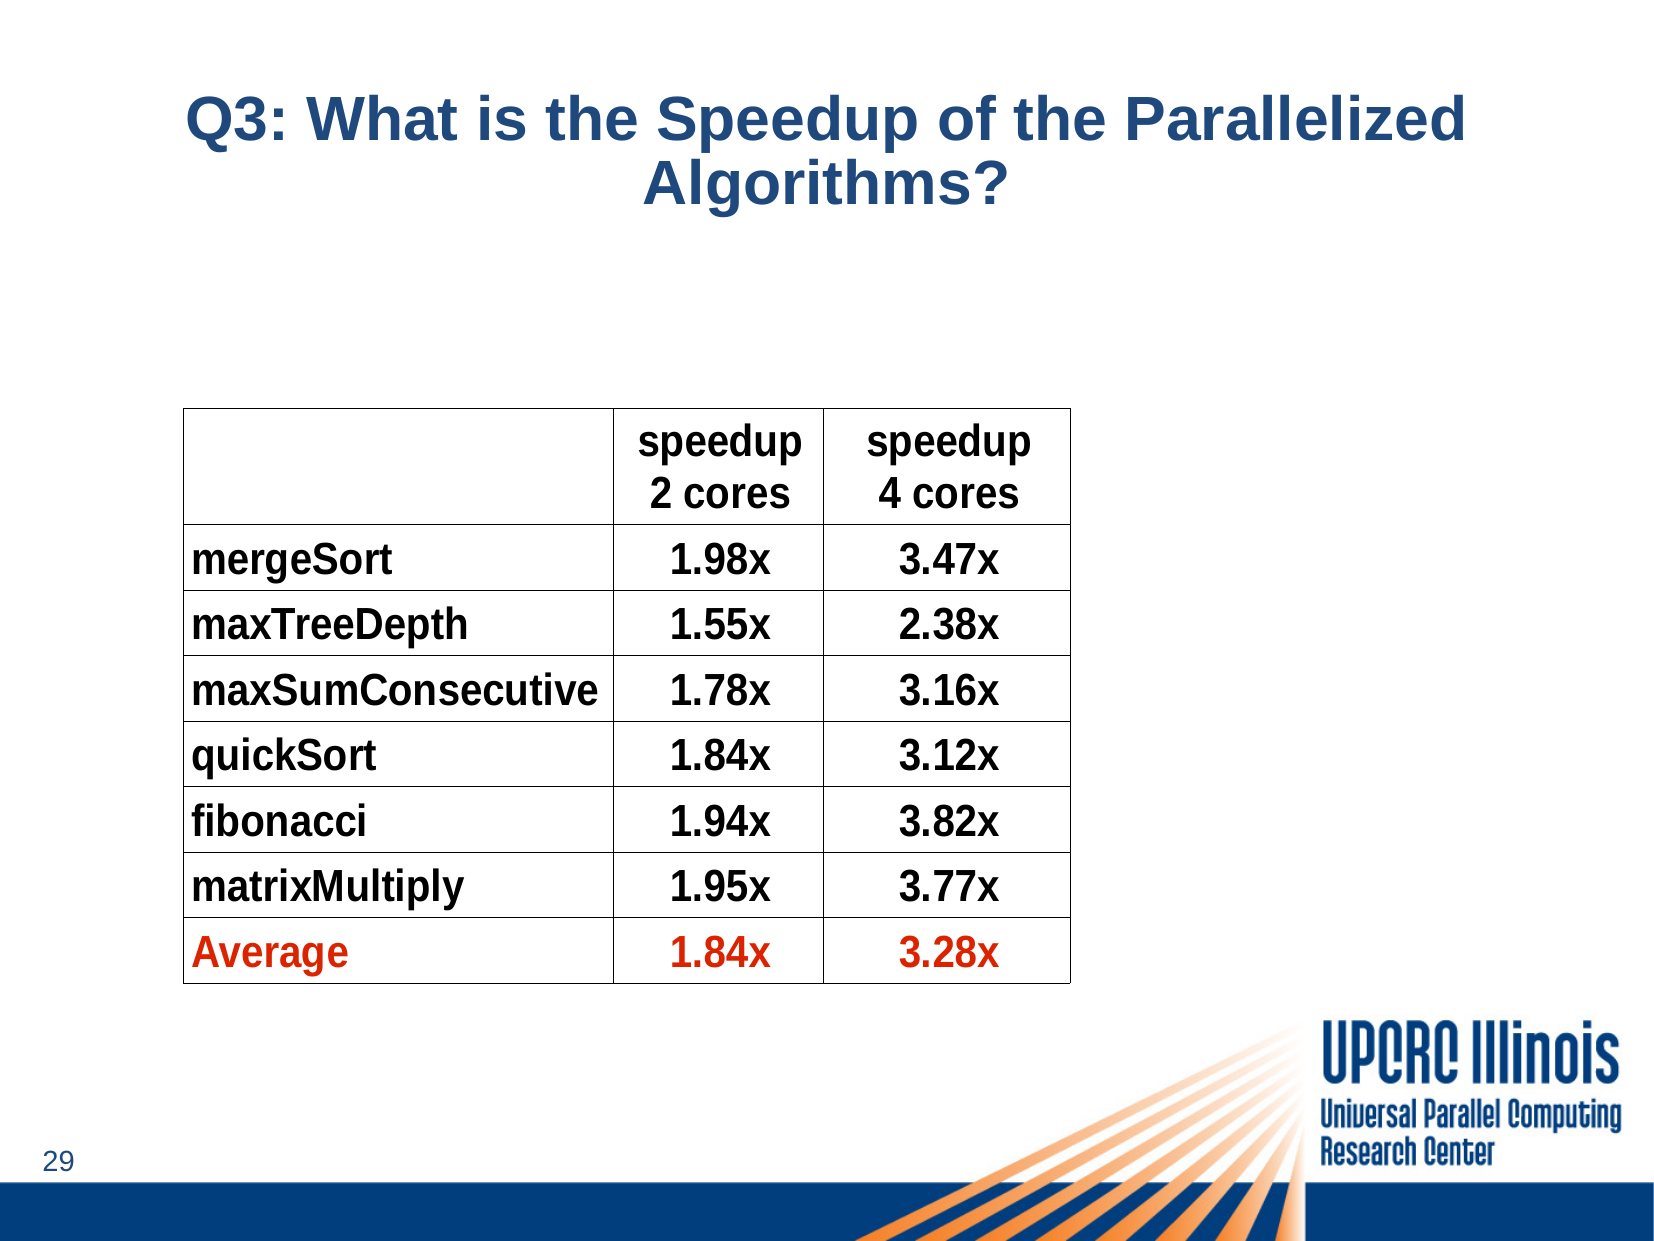

# Q3: What is the Speedup of the Parallelized Algorithms?
29